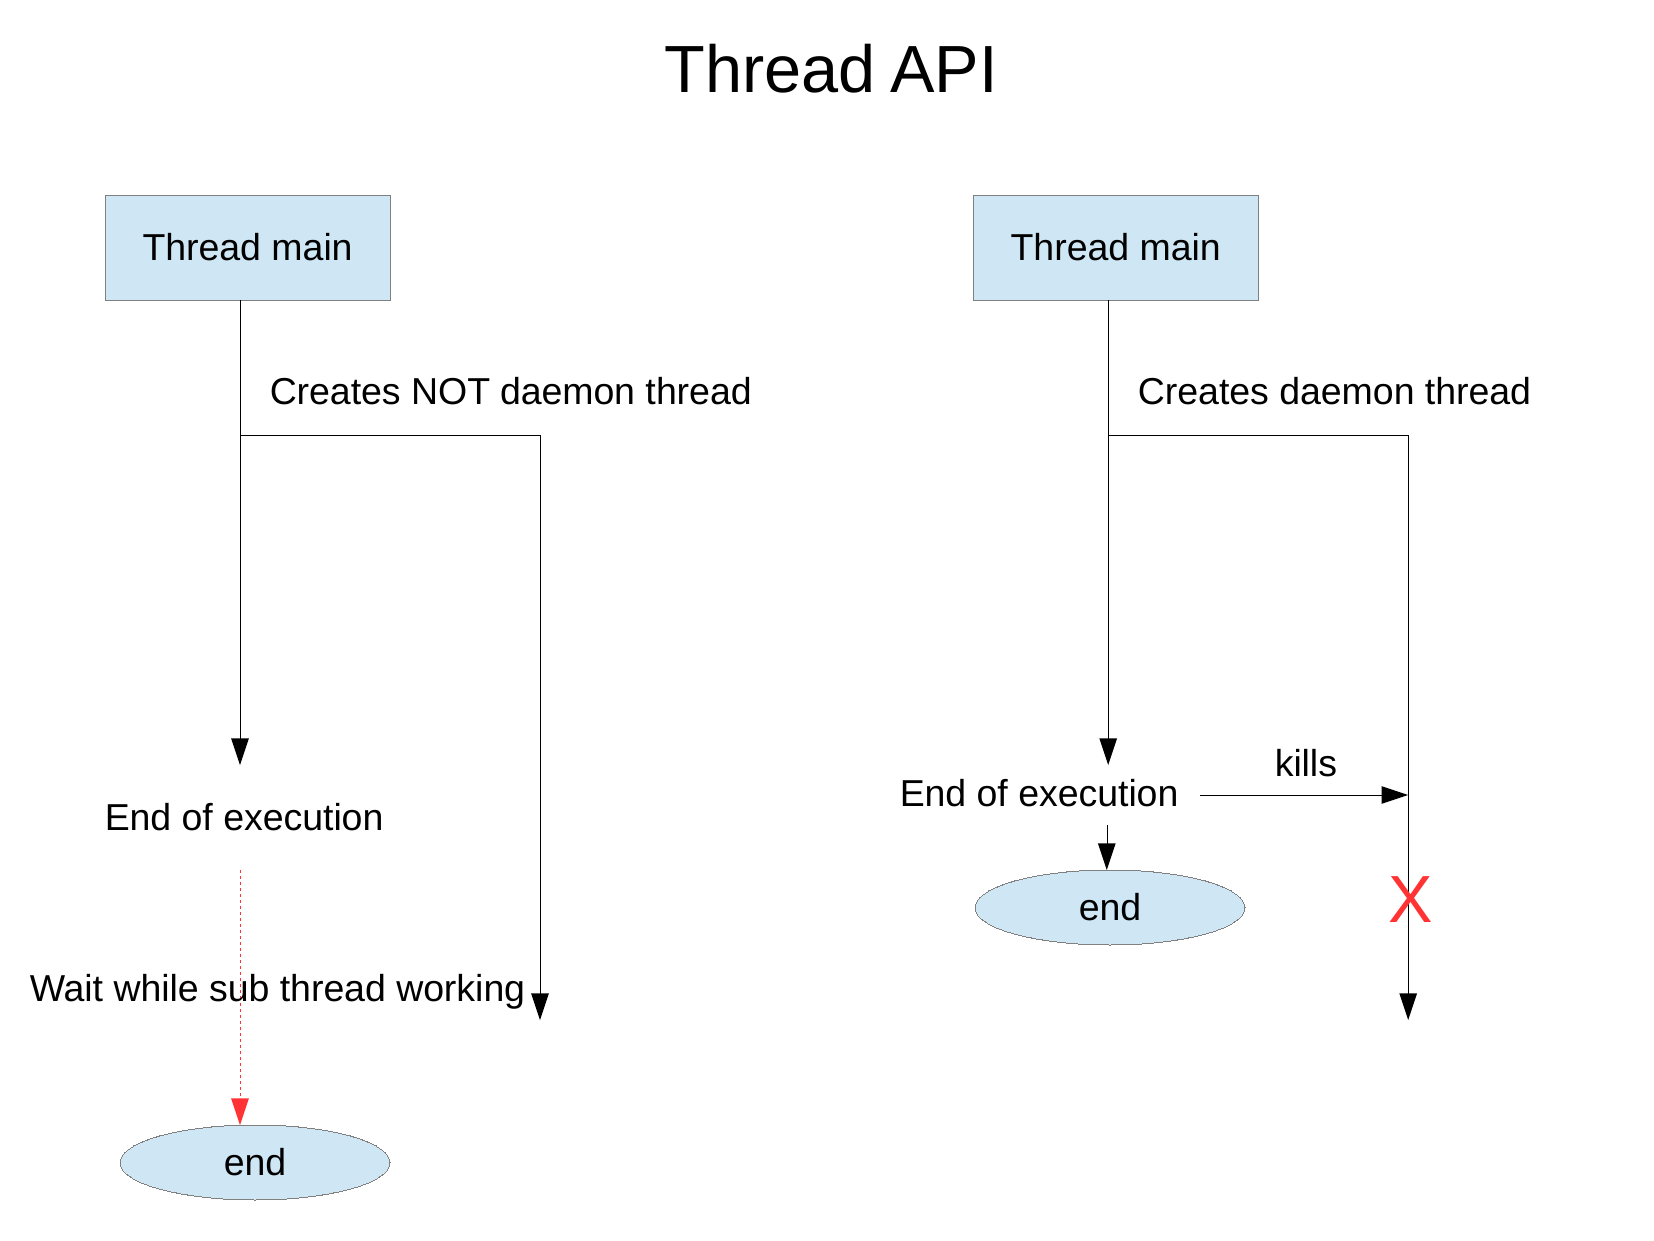

# Thread API
Thread main
Thread main
Creates NOT daemon thread
Creates daemon thread
kills
End of execution
End of execution
X
end
Wait while sub thread working
end